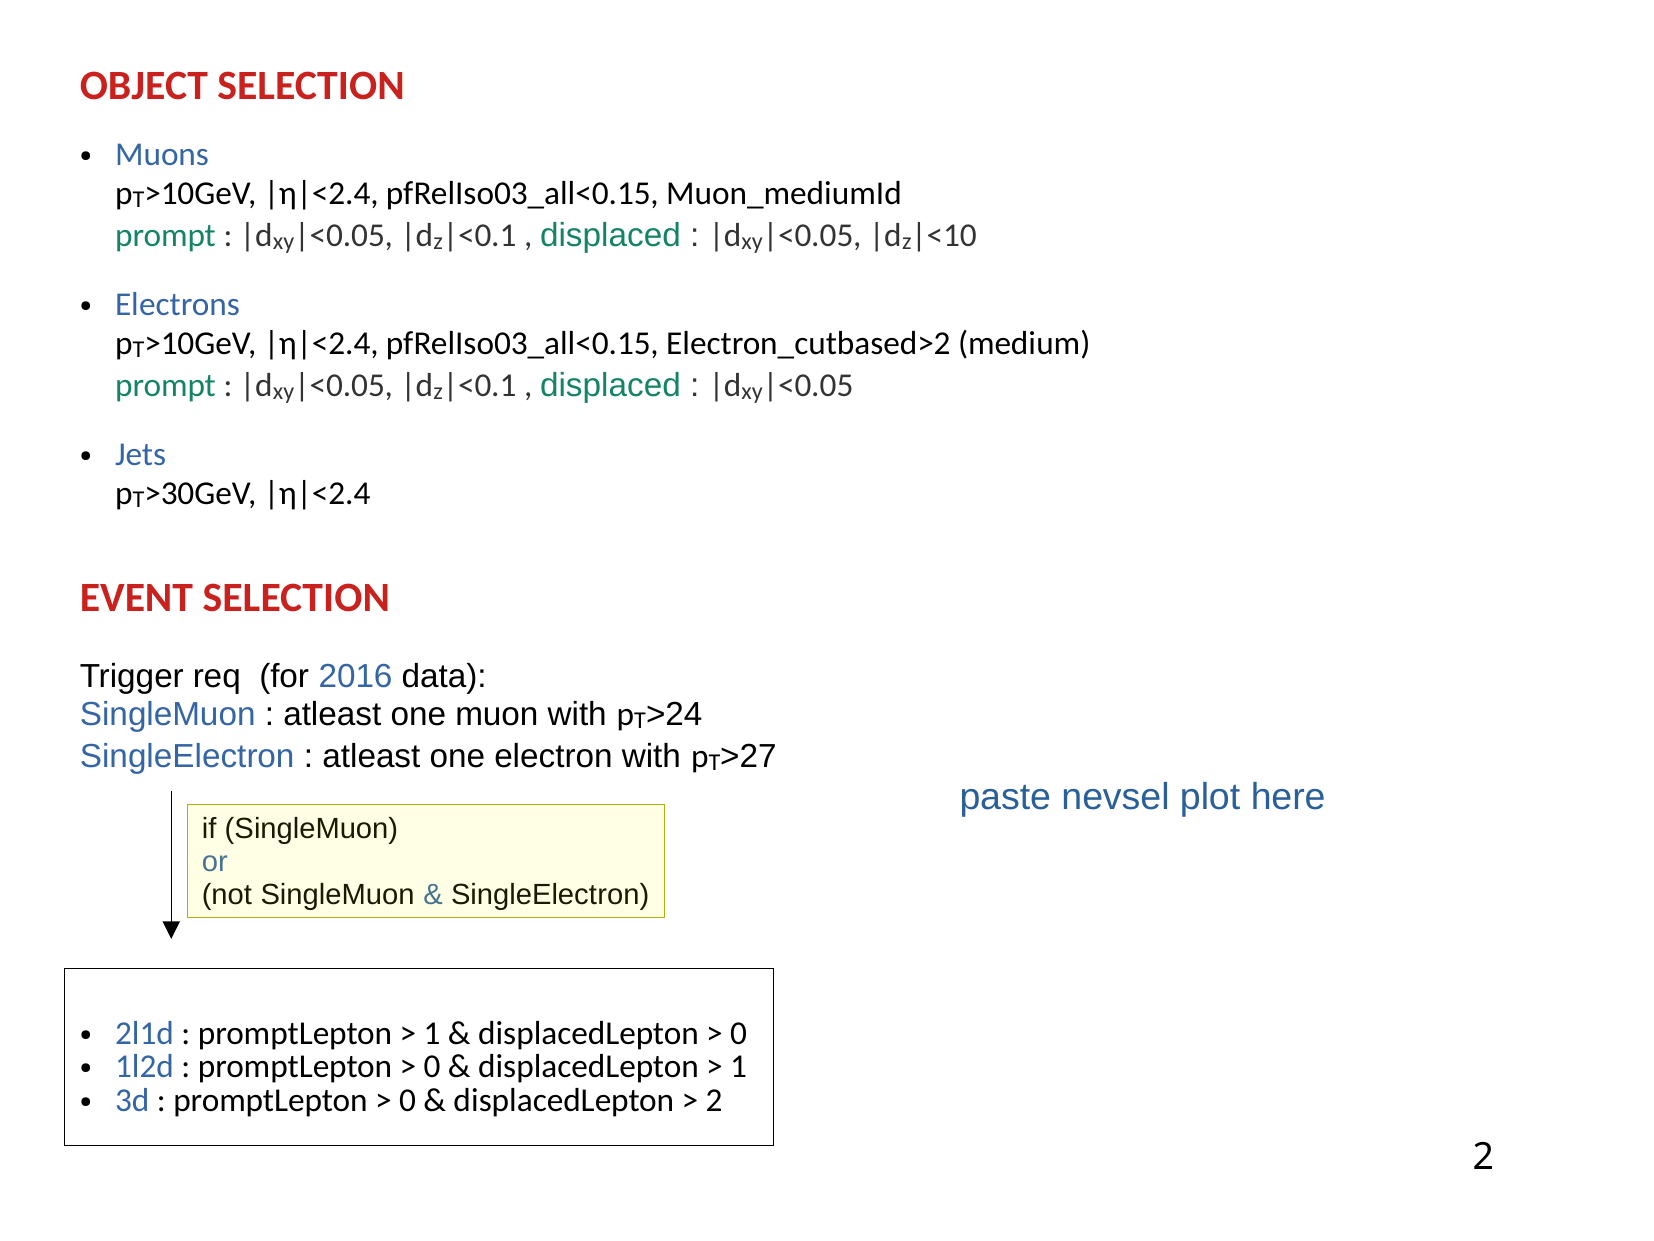

OBJECT SELECTION
Muons
pT>10GeV, |η|<2.4, pfRelIso03_all<0.15, Muon_mediumId
prompt : |dxy|<0.05, |dz|<0.1 , displaced : |dxy|<0.05, |dz|<10
Electrons
pT>10GeV, |η|<2.4, pfRelIso03_all<0.15, Electron_cutbased>2 (medium)
prompt : |dxy|<0.05, |dz|<0.1 , displaced : |dxy|<0.05
Jets
pT>30GeV, |η|<2.4
EVENT SELECTION
Trigger req (for 2016 data):
SingleMuon : atleast one muon with pT>24
SingleElectron : atleast one electron with pT>27
paste nevsel plot here
if (SingleMuon)
or
(not SingleMuon & SingleElectron)
2l1d : promptLepton > 1 & displacedLepton > 0
1l2d : promptLepton > 0 & displacedLepton > 1
3d : promptLepton > 0 & displacedLepton > 2